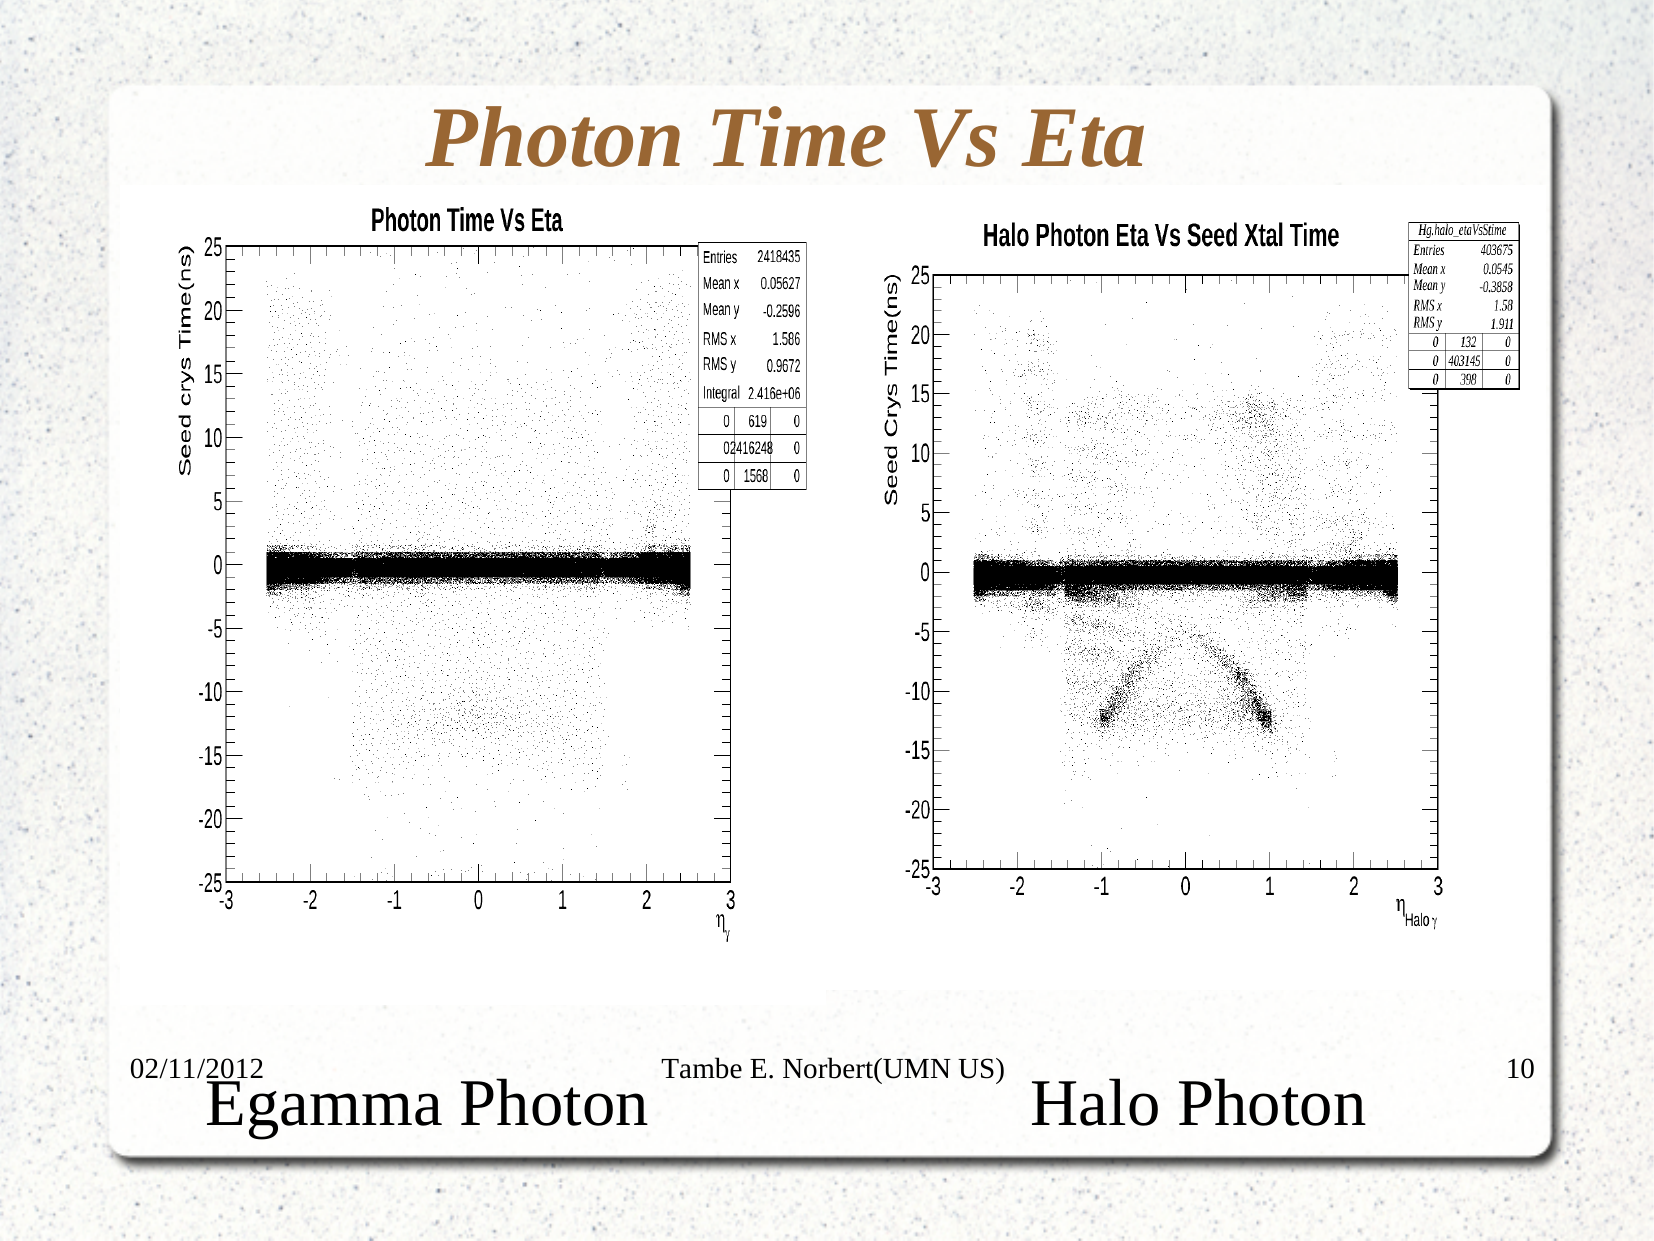

# Photon Time Vs Eta
02/11/2012
Tambe E. Norbert(UMN US)
10
Egamma Photon
Halo Photon